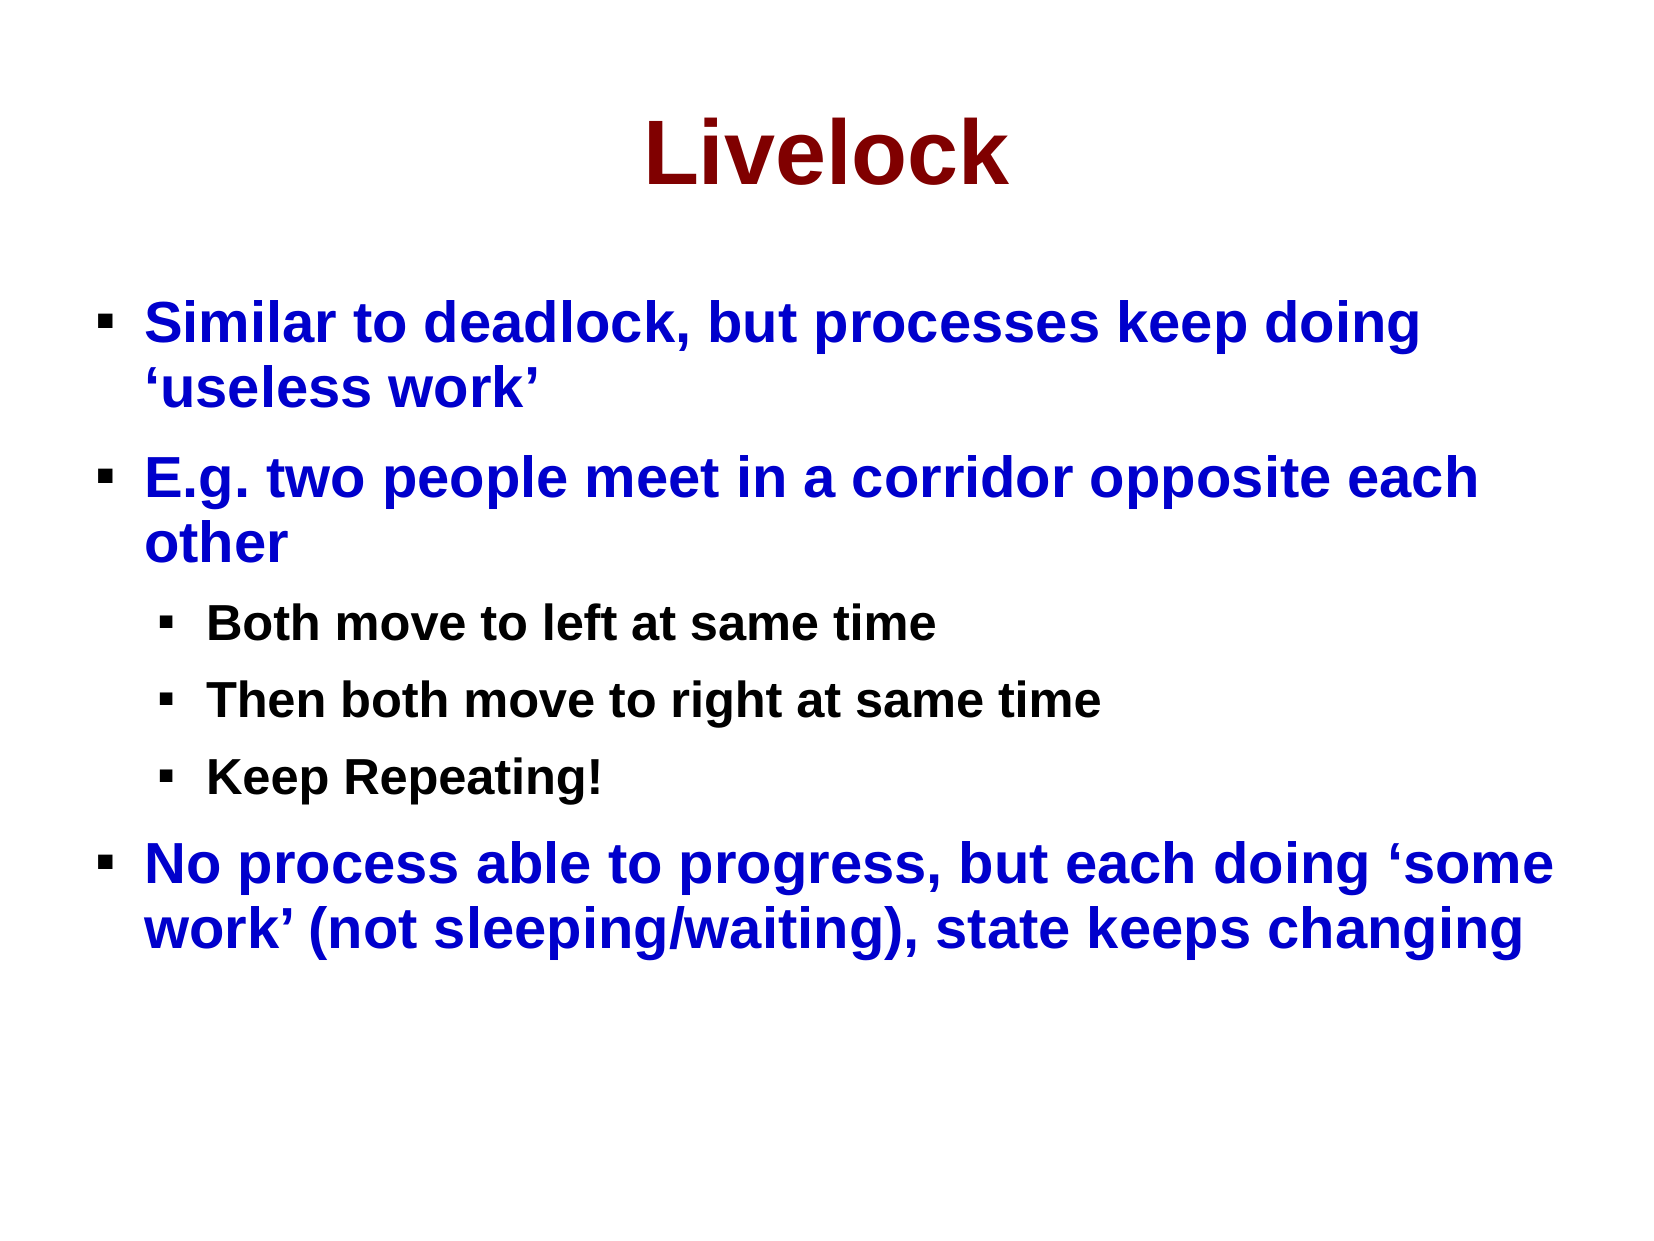

# Livelock
Similar to deadlock, but processes keep doing ‘useless work’
E.g. two people meet in a corridor opposite each other
Both move to left at same time
Then both move to right at same time
Keep Repeating!
No process able to progress, but each doing ‘some work’ (not sleeping/waiting), state keeps changing